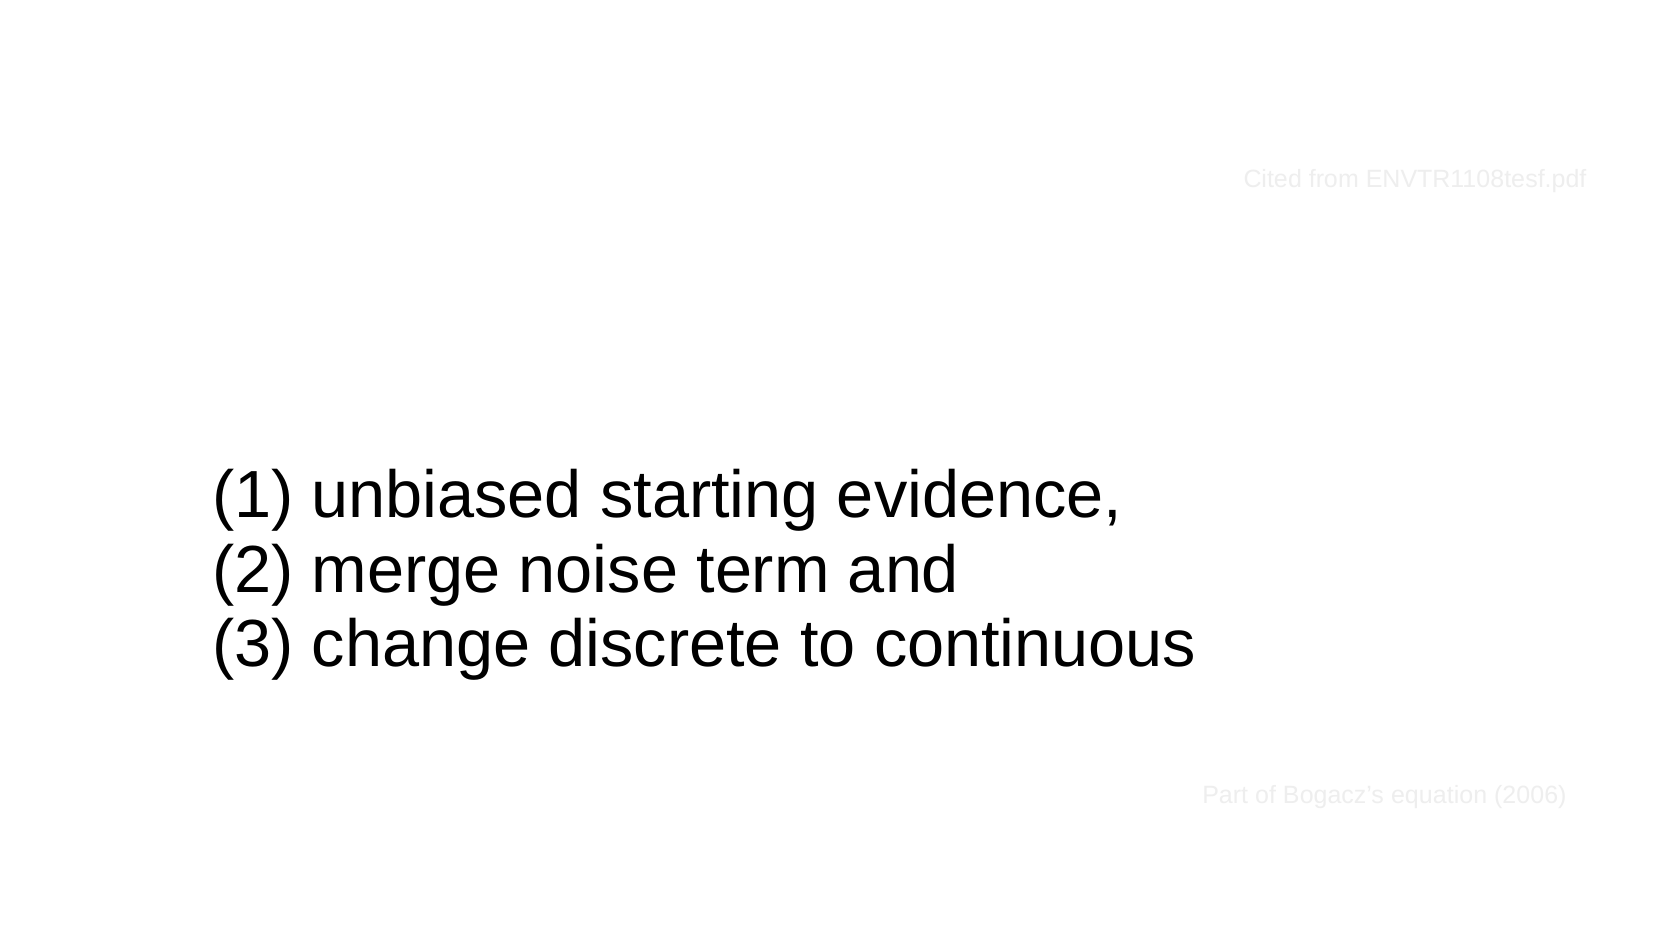

Cited from ENVTR1108tesf.pdf
# (1) unbiased starting evidence, (2) merge noise term and (3) change discrete to continuous
Part of Bogacz’s equation (2006)